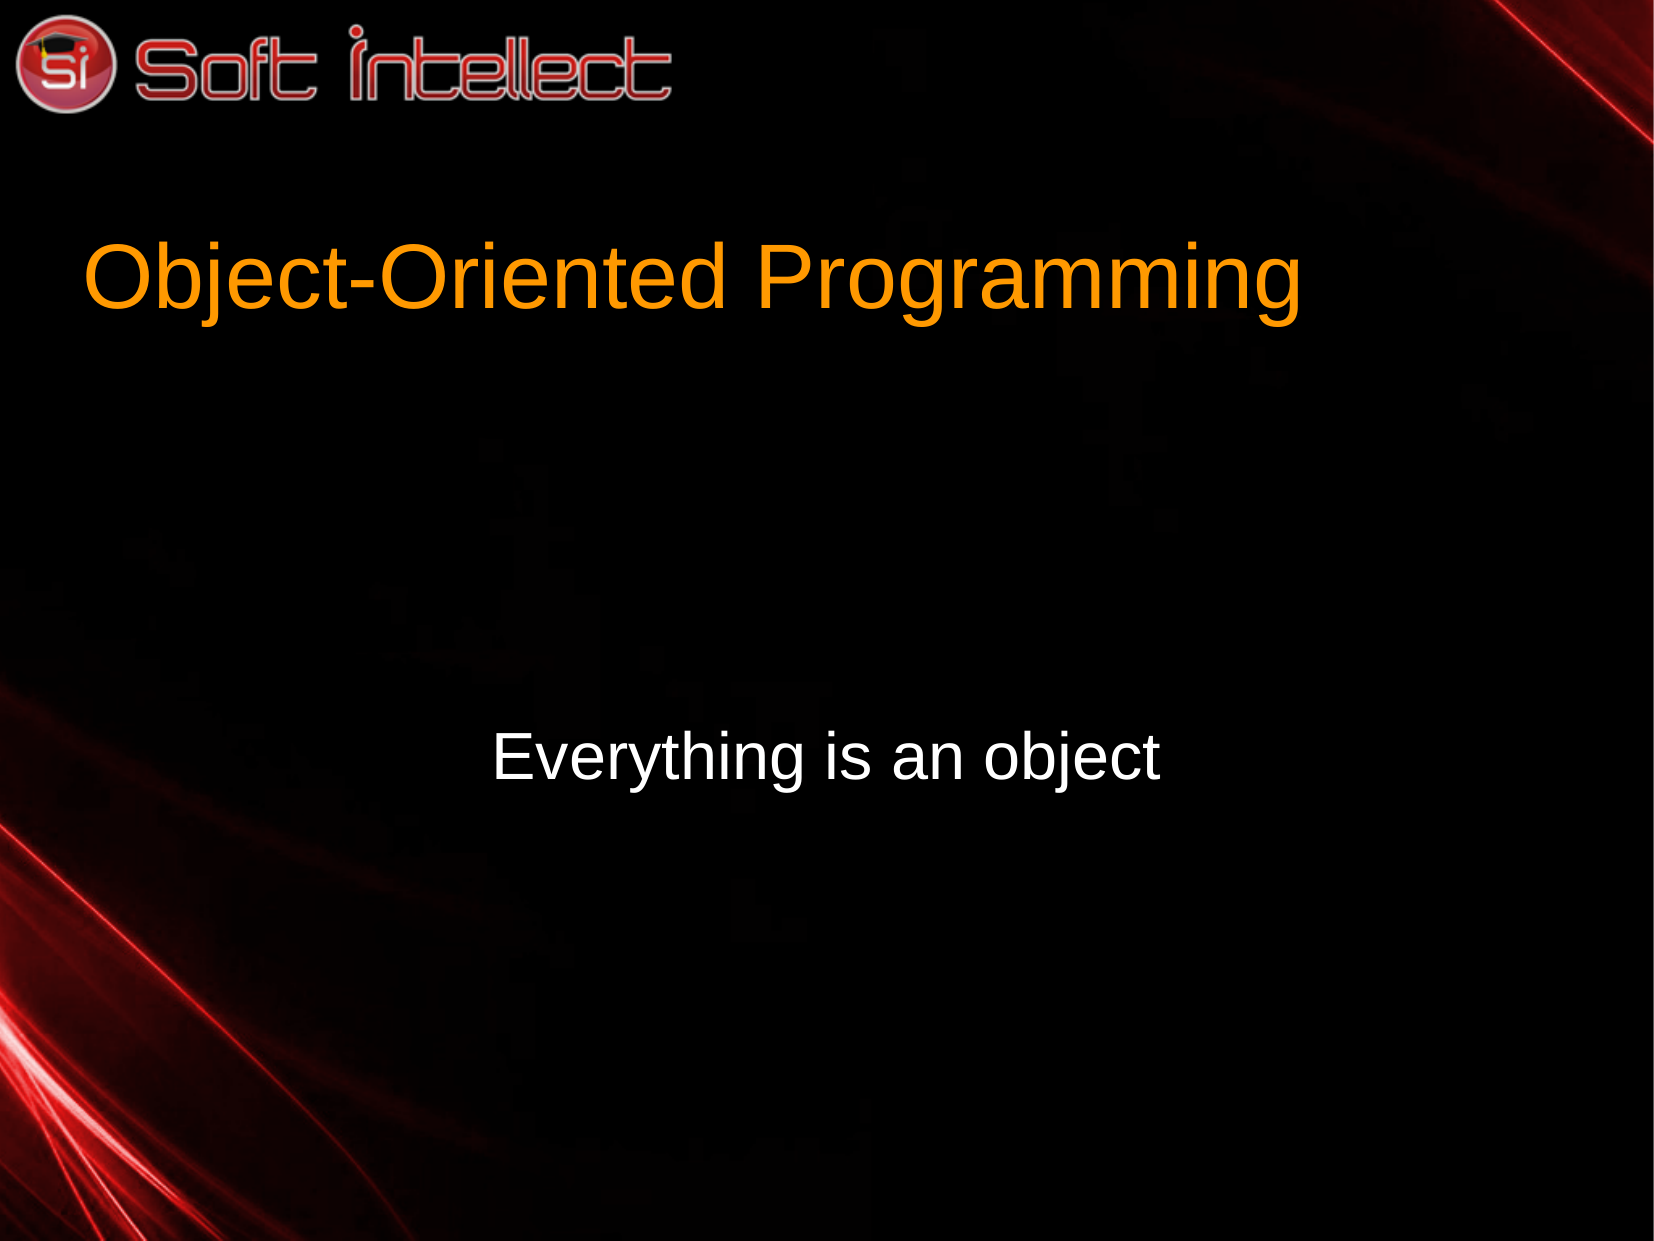

# Object-Oriented Programming
Everything is an object